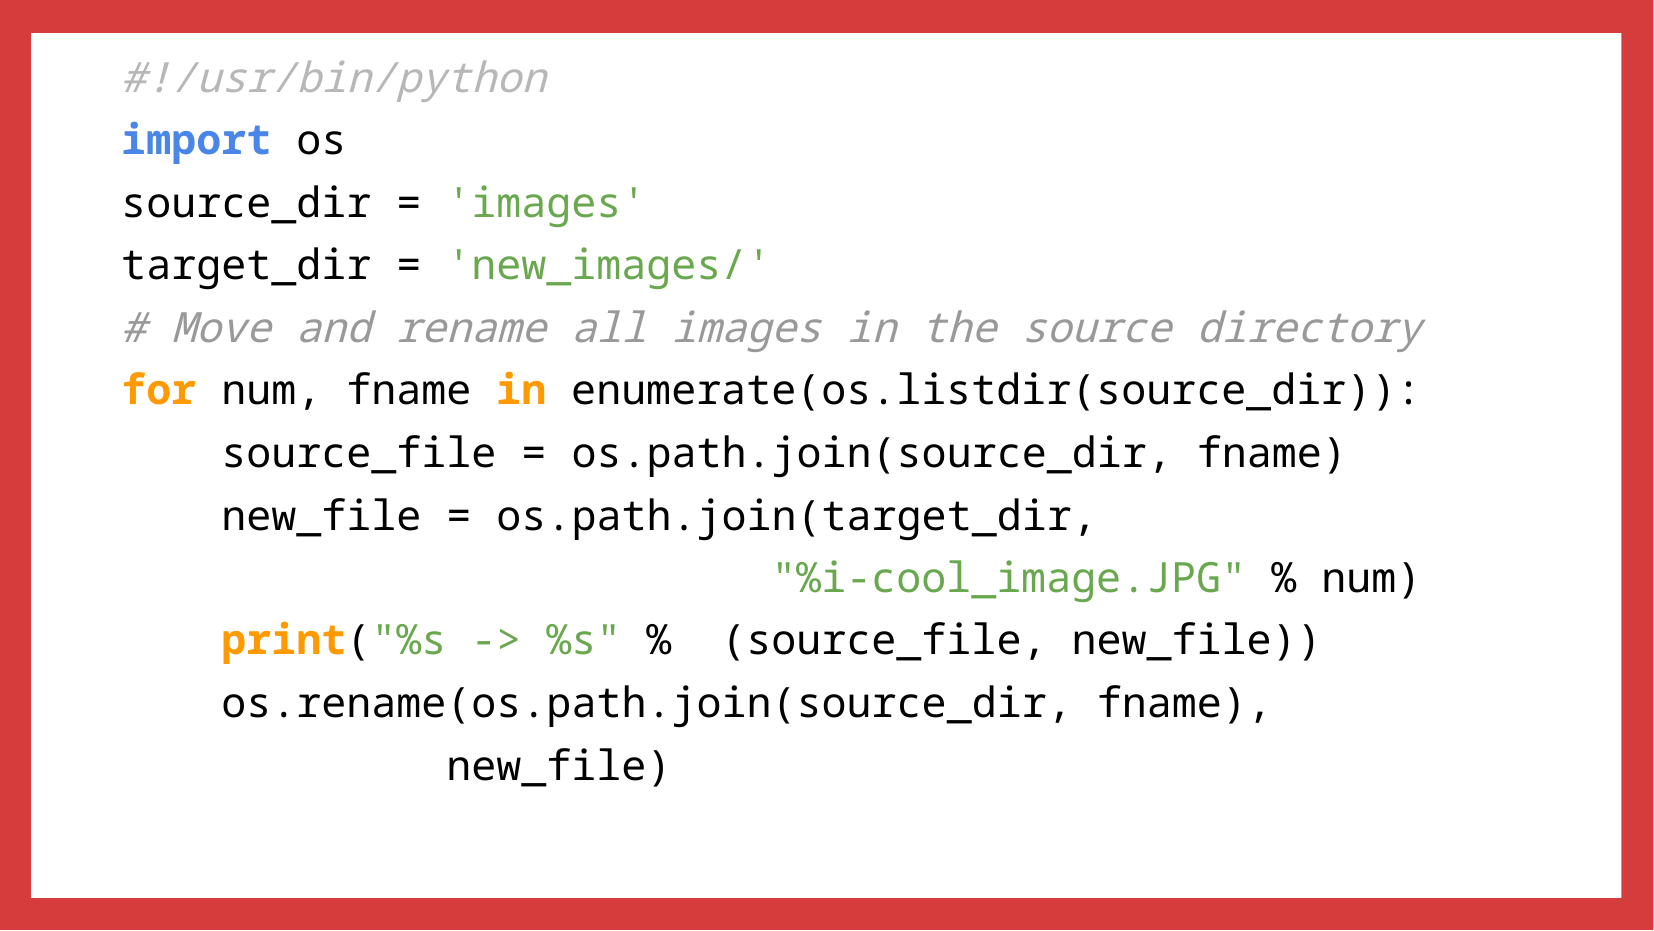

#!/usr/bin/python
import os
source_dir = 'images'
target_dir = 'new_images/'
# Move and rename all images in the source directory
for num, fname in enumerate(os.listdir(source_dir)):
 source_file = os.path.join(source_dir, fname)
 new_file = os.path.join(target_dir,
 "%i-cool_image.JPG" % num)
 print("%s -> %s" % (source_file, new_file))
 os.rename(os.path.join(source_dir, fname),
 new_file)